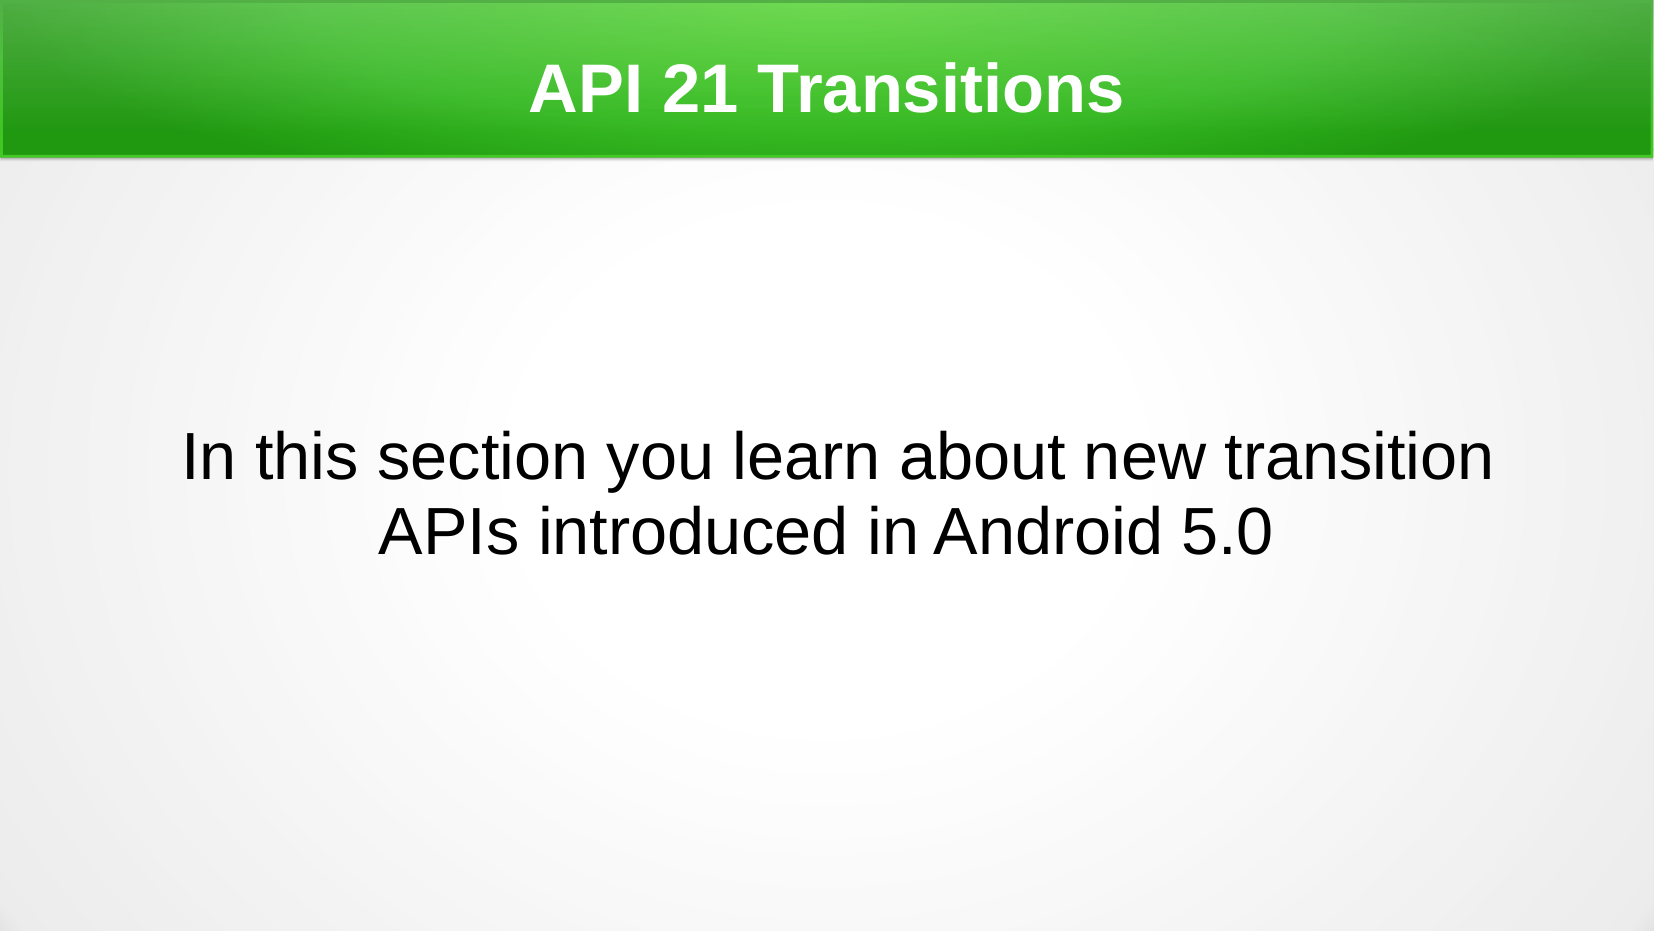

# API 21 Transitions
In this section you learn about new transition APIs introduced in Android 5.0